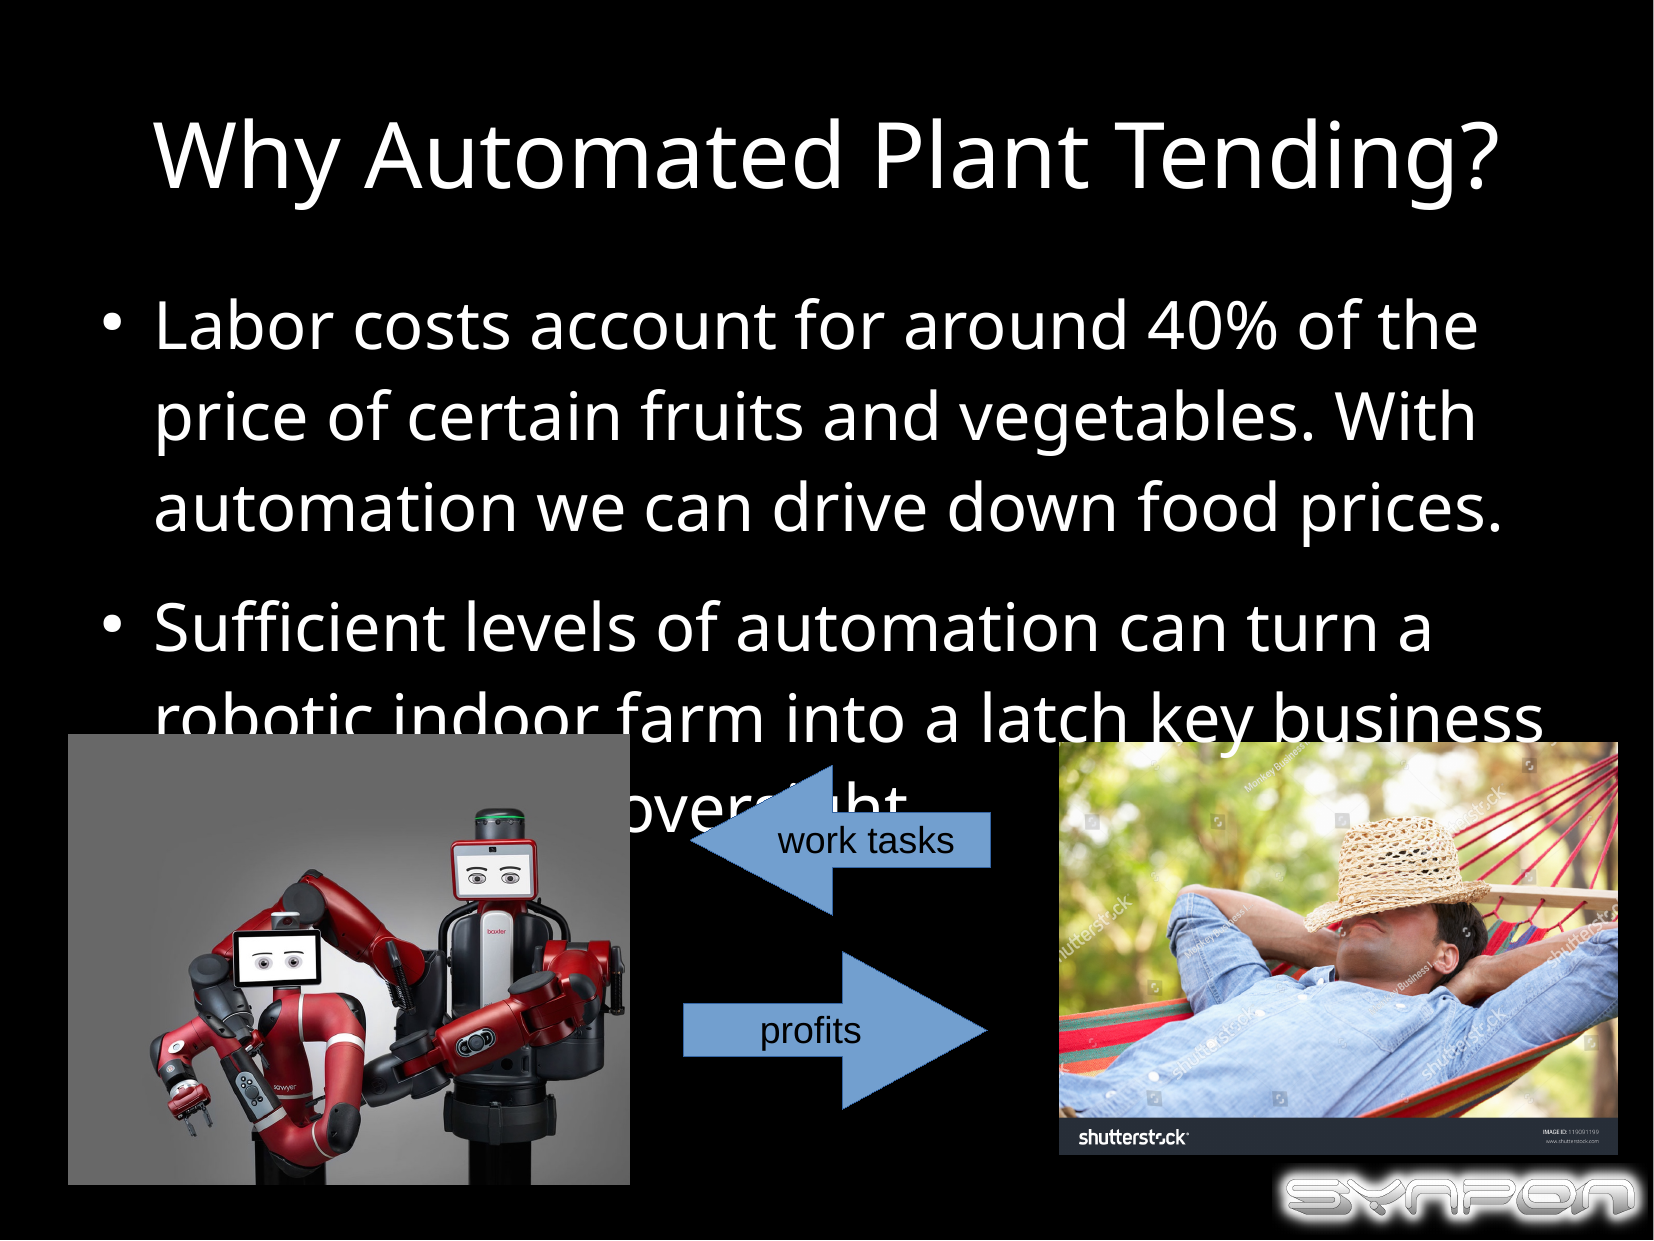

# Why Automated Plant Tending?
Labor costs account for around 40% of the price of certain fruits and vegetables. With automation we can drive down food prices.
Sufficient levels of automation can turn a robotic indoor farm into a latch key business requiring little oversight.
work tasks
profits